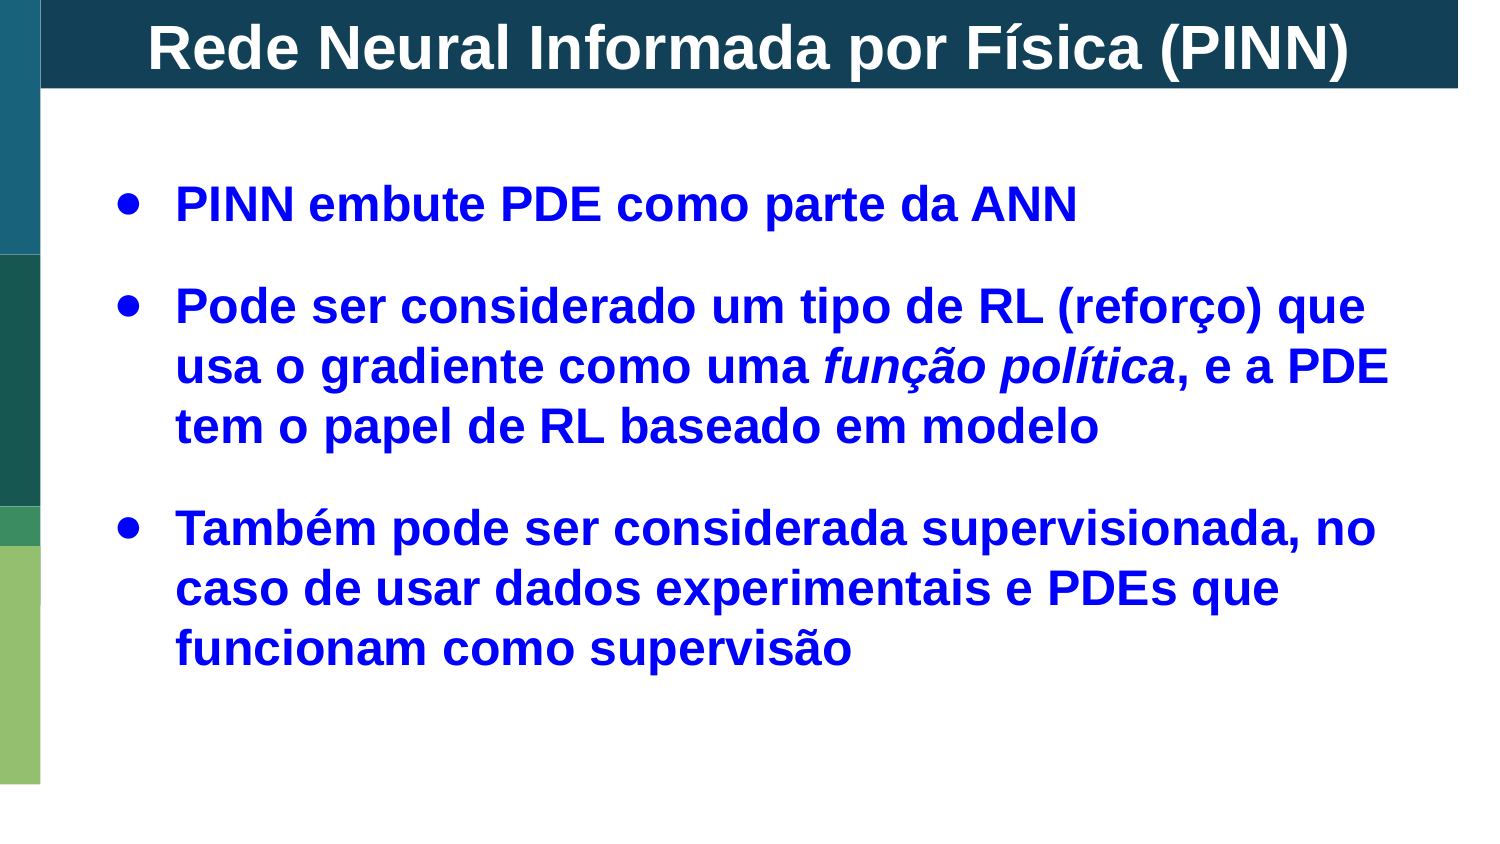

Rede Neural Informada por Física (PINN)
PINN embute PDE como parte da ANN
Pode ser considerado um tipo de RL (reforço) que usa o gradiente como uma função política, e a PDE tem o papel de RL baseado em modelo
Também pode ser considerada supervisionada, no caso de usar dados experimentais e PDEs que funcionam como supervisão